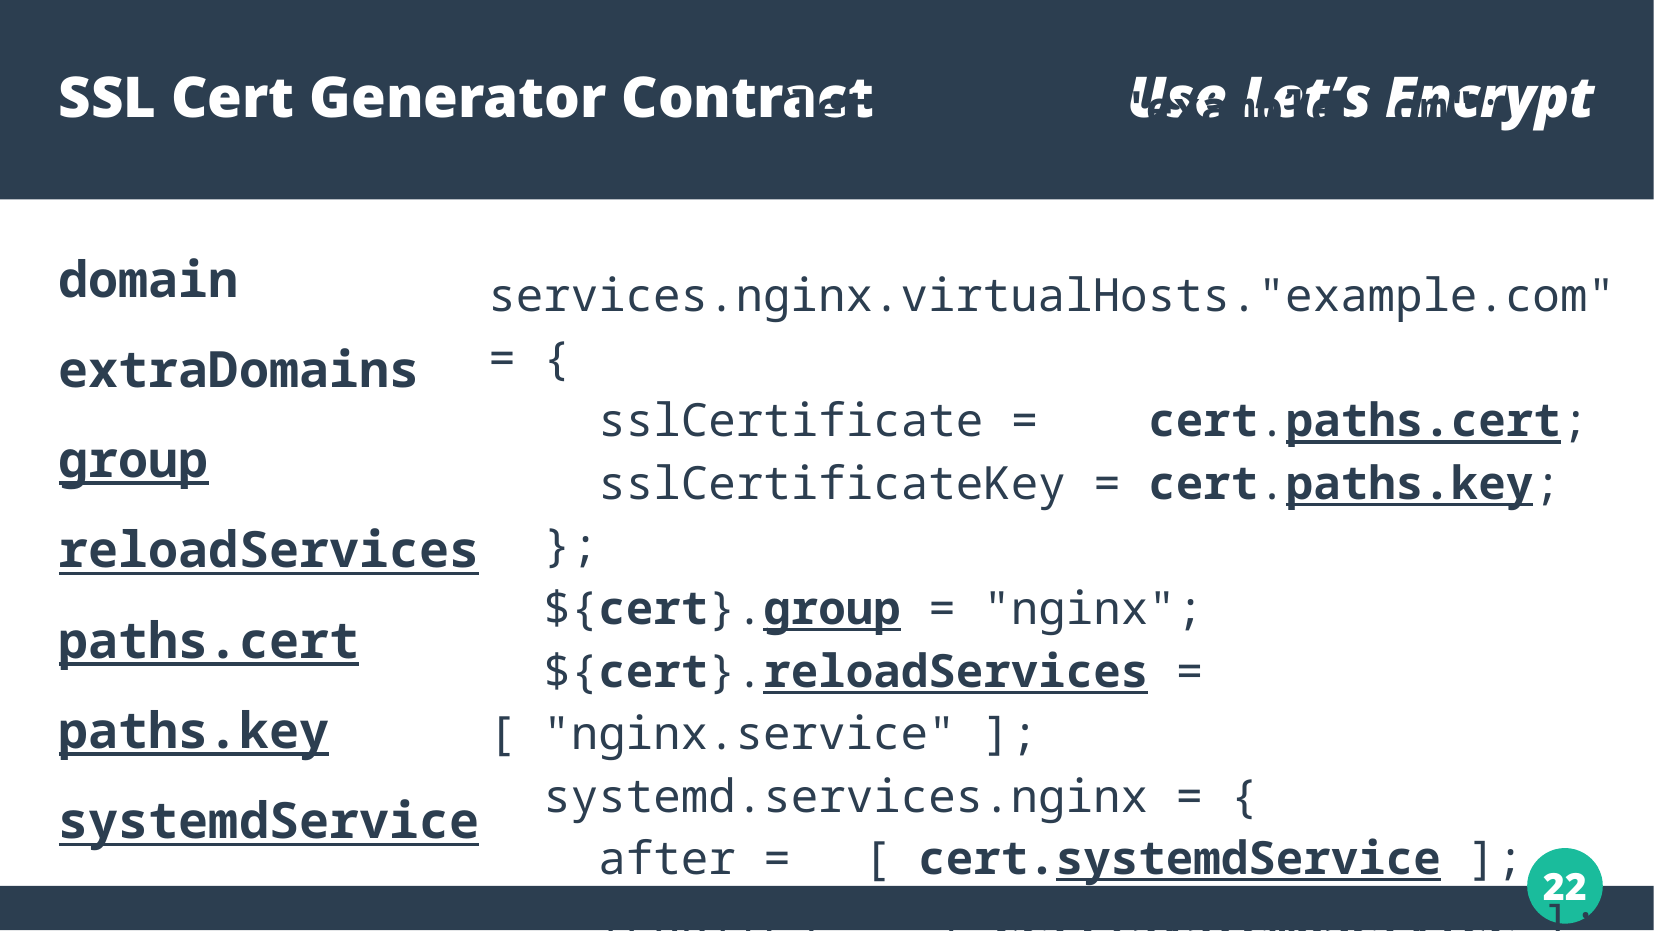

# SSL Cert Generator Contract
Use Let’s Encrypt
domain
extraDomains
group
reloadServices
paths.cert
paths.key
systemdService
let cert = config.shb.certs.certs.
				letsencrypt."example.com";
in {
 services.nginx.virtualHosts."example.com" = {
 sslCertificate = cert.paths.cert;
 sslCertificateKey = cert.paths.key;
 };
 ${cert}.group = "nginx";
 ${cert}.reloadServices = [ "nginx.service" ];
 systemd.services.nginx = {
 after = 	[ cert.systemdService ];
 requires = 	[ cert.systemdService ];
 };
}